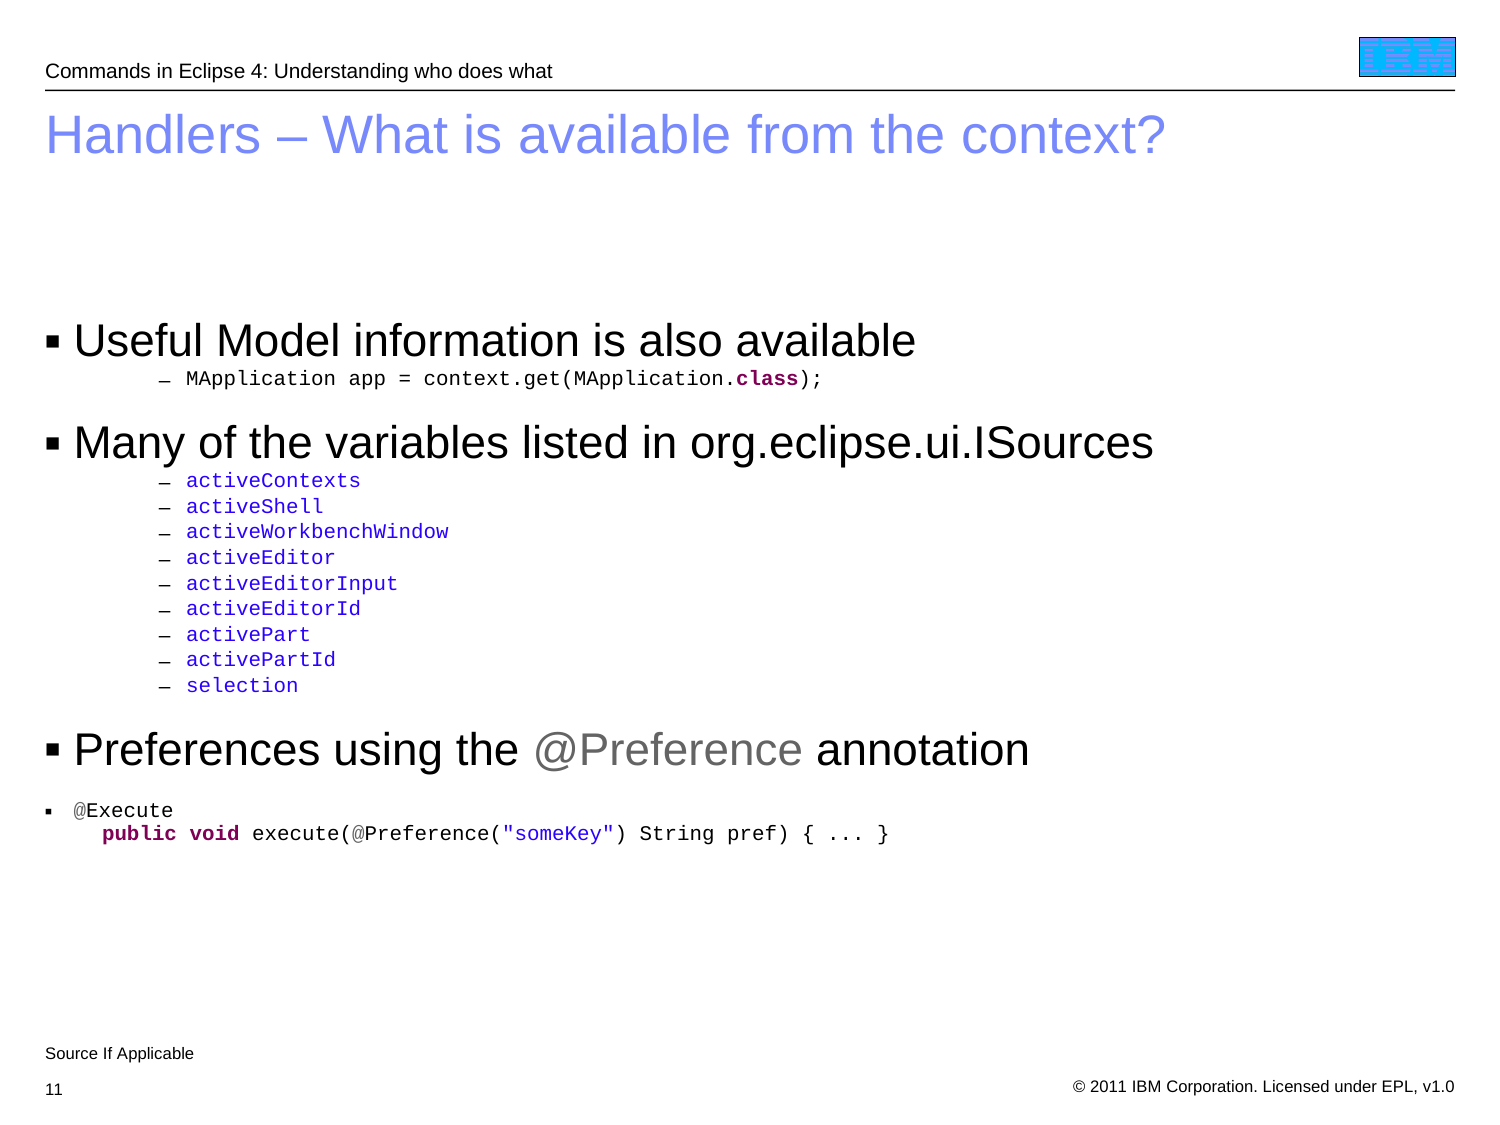

Commands in Eclipse 4: Understanding who does what
# Handlers – What is available from the context?
Useful Model information is also available
MApplication app = context.get(MApplication.class);
Many of the variables listed in org.eclipse.ui.ISources
activeContexts
activeShell
activeWorkbenchWindow
activeEditor
activeEditorInput
activeEditorId
activePart
activePartId
selection
Preferences using the @Preference annotation
@Execute
public void execute(@Preference("someKey") String pref) { ... }
 Source If Applicable
11